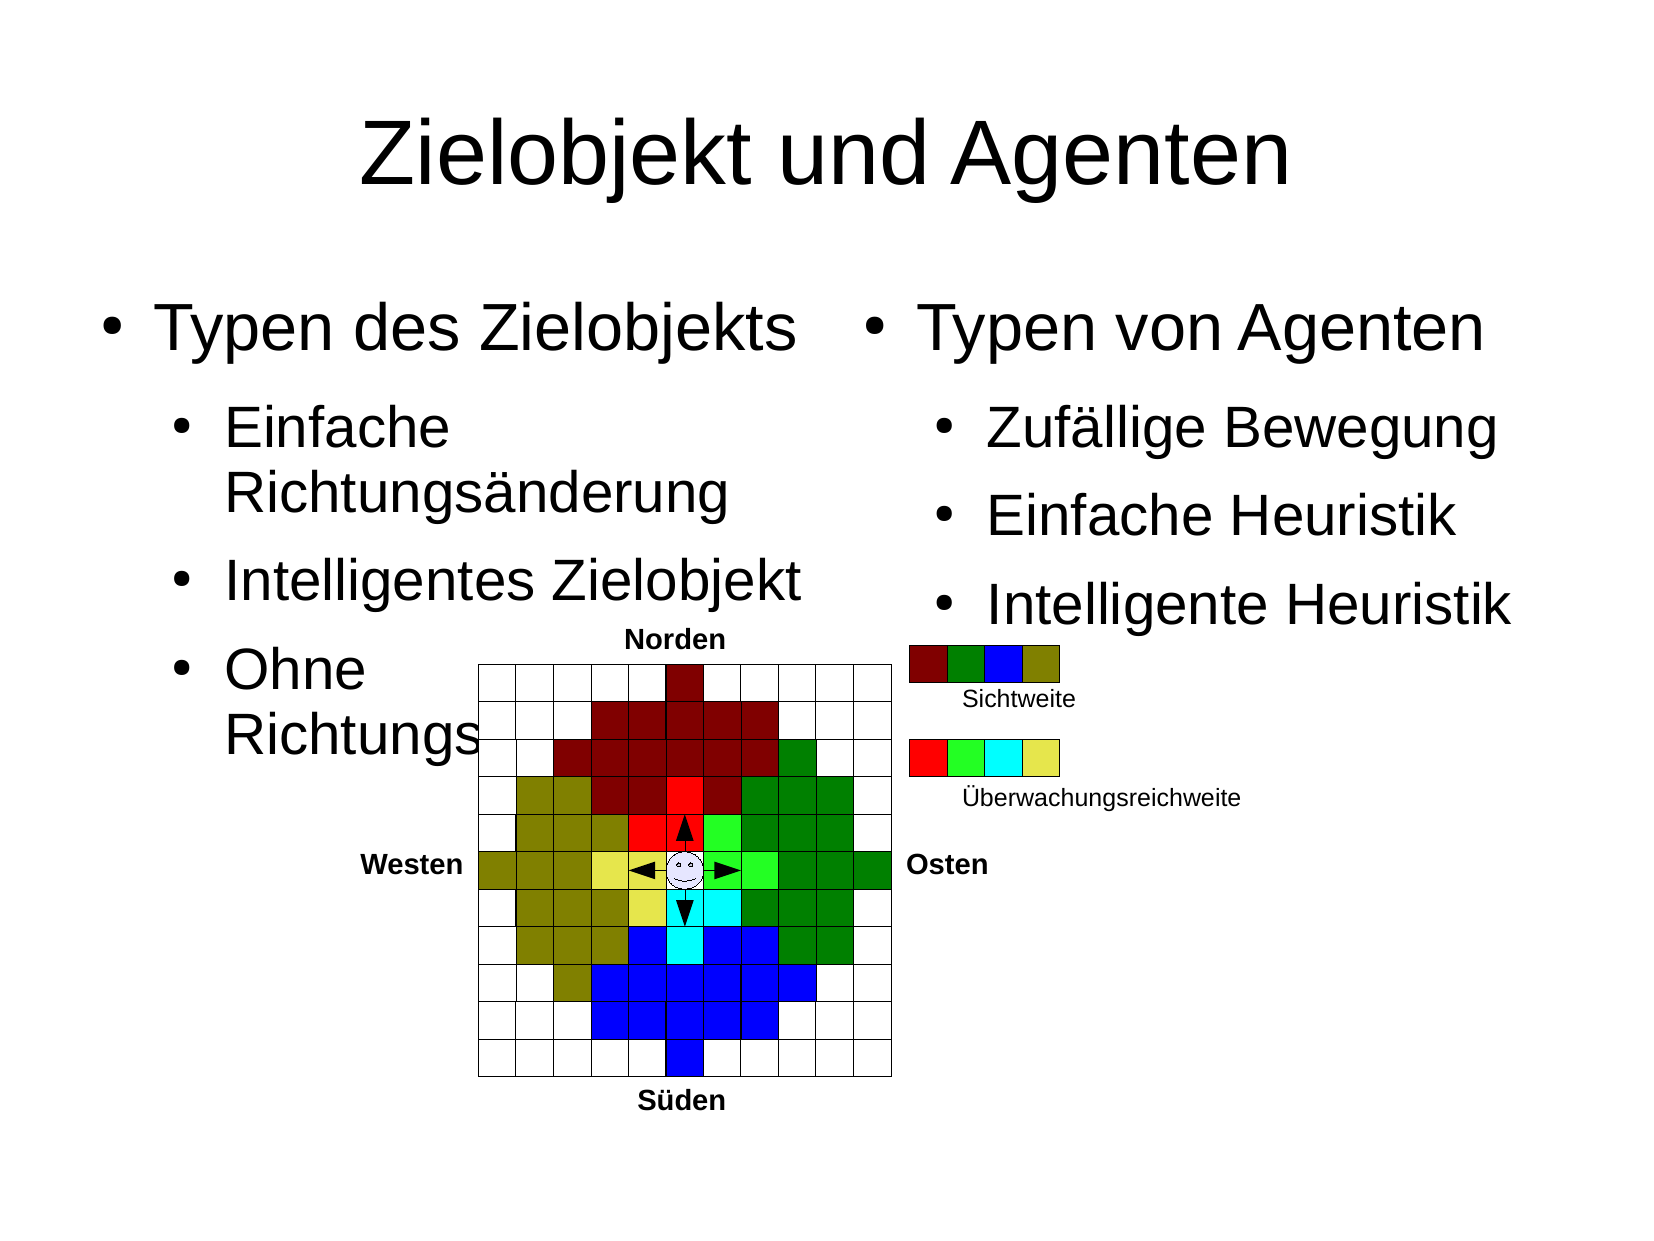

# Zielobjekt und Agenten
Typen des Zielobjekts
Einfache Richtungsänderung
Intelligentes Zielobjekt
Ohne Richtungsänderung
Typen von Agenten
Zufällige Bewegung
Einfache Heuristik
Intelligente Heuristik
Norden
Sichtweite
Überwachungsreichweite
Westen
Osten
Süden